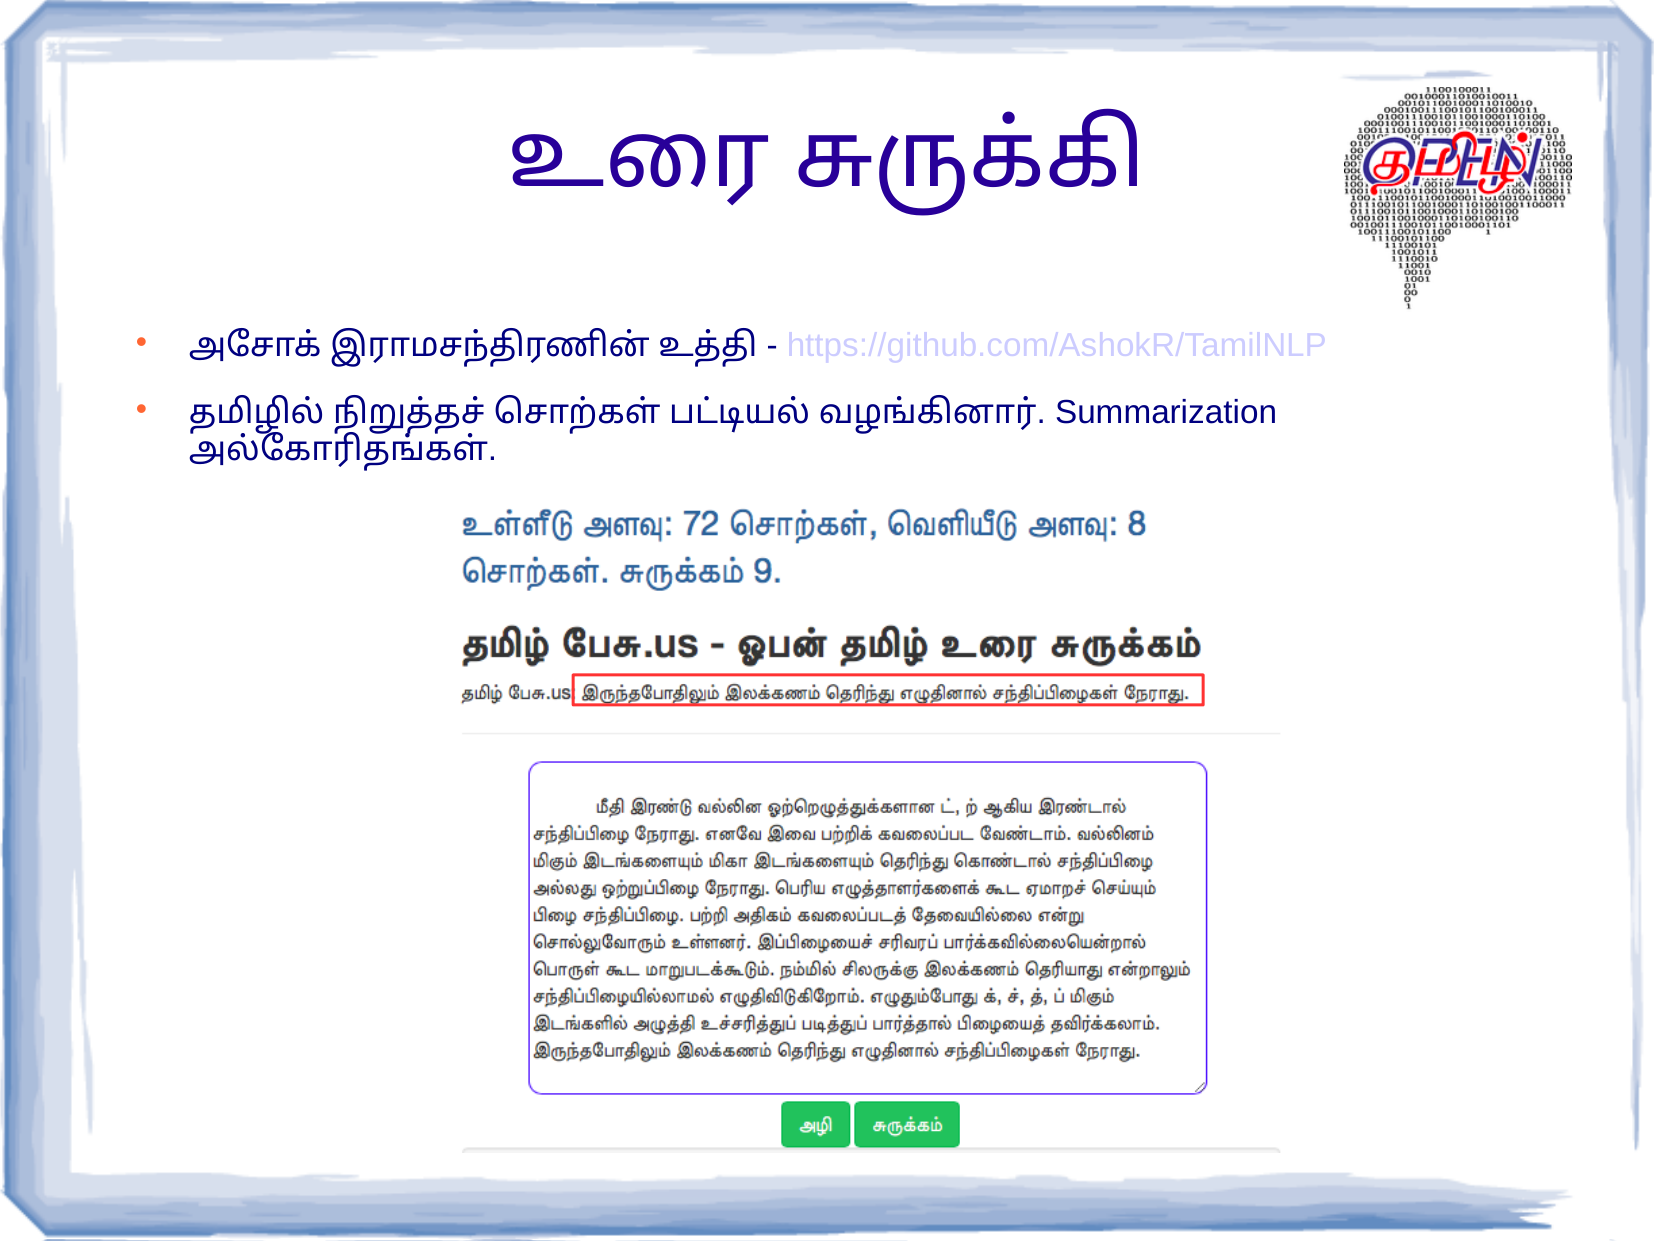

# உரை சுருக்கி
அசோக் இராமசந்திரணின் உத்தி - https://github.com/AshokR/TamilNLP
தமிழில் நிறுத்தச் சொற்கள் பட்டியல் வழங்கினார். Summarization அல்கோரிதங்கள்.